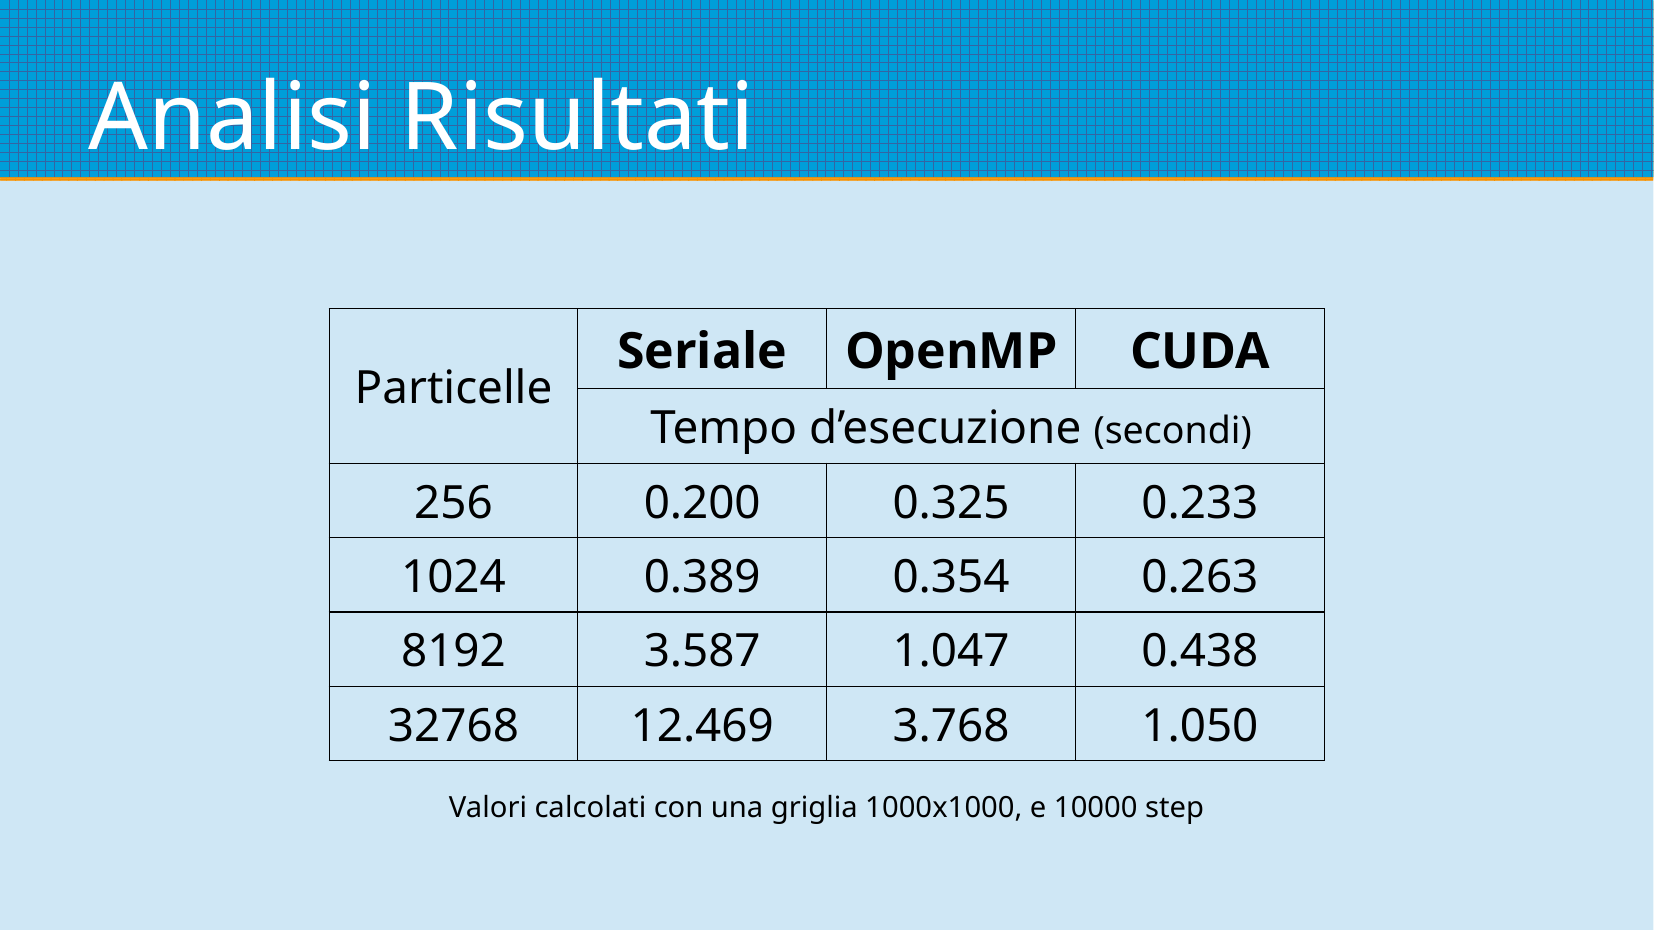

# Analisi Risultati
| Particelle | Seriale | OpenMP | CUDA |
| --- | --- | --- | --- |
| | Tempo d’esecuzione (secondi) | | |
| 256 | 0.200 | 0.325 | 0.233 |
| 1024 | 0.389 | 0.354 | 0.263 |
| 8192 | 3.587 | 1.047 | 0.438 |
| 32768 | 12.469 | 3.768 | 1.050 |
Valori calcolati con una griglia 1000x1000, e 10000 step